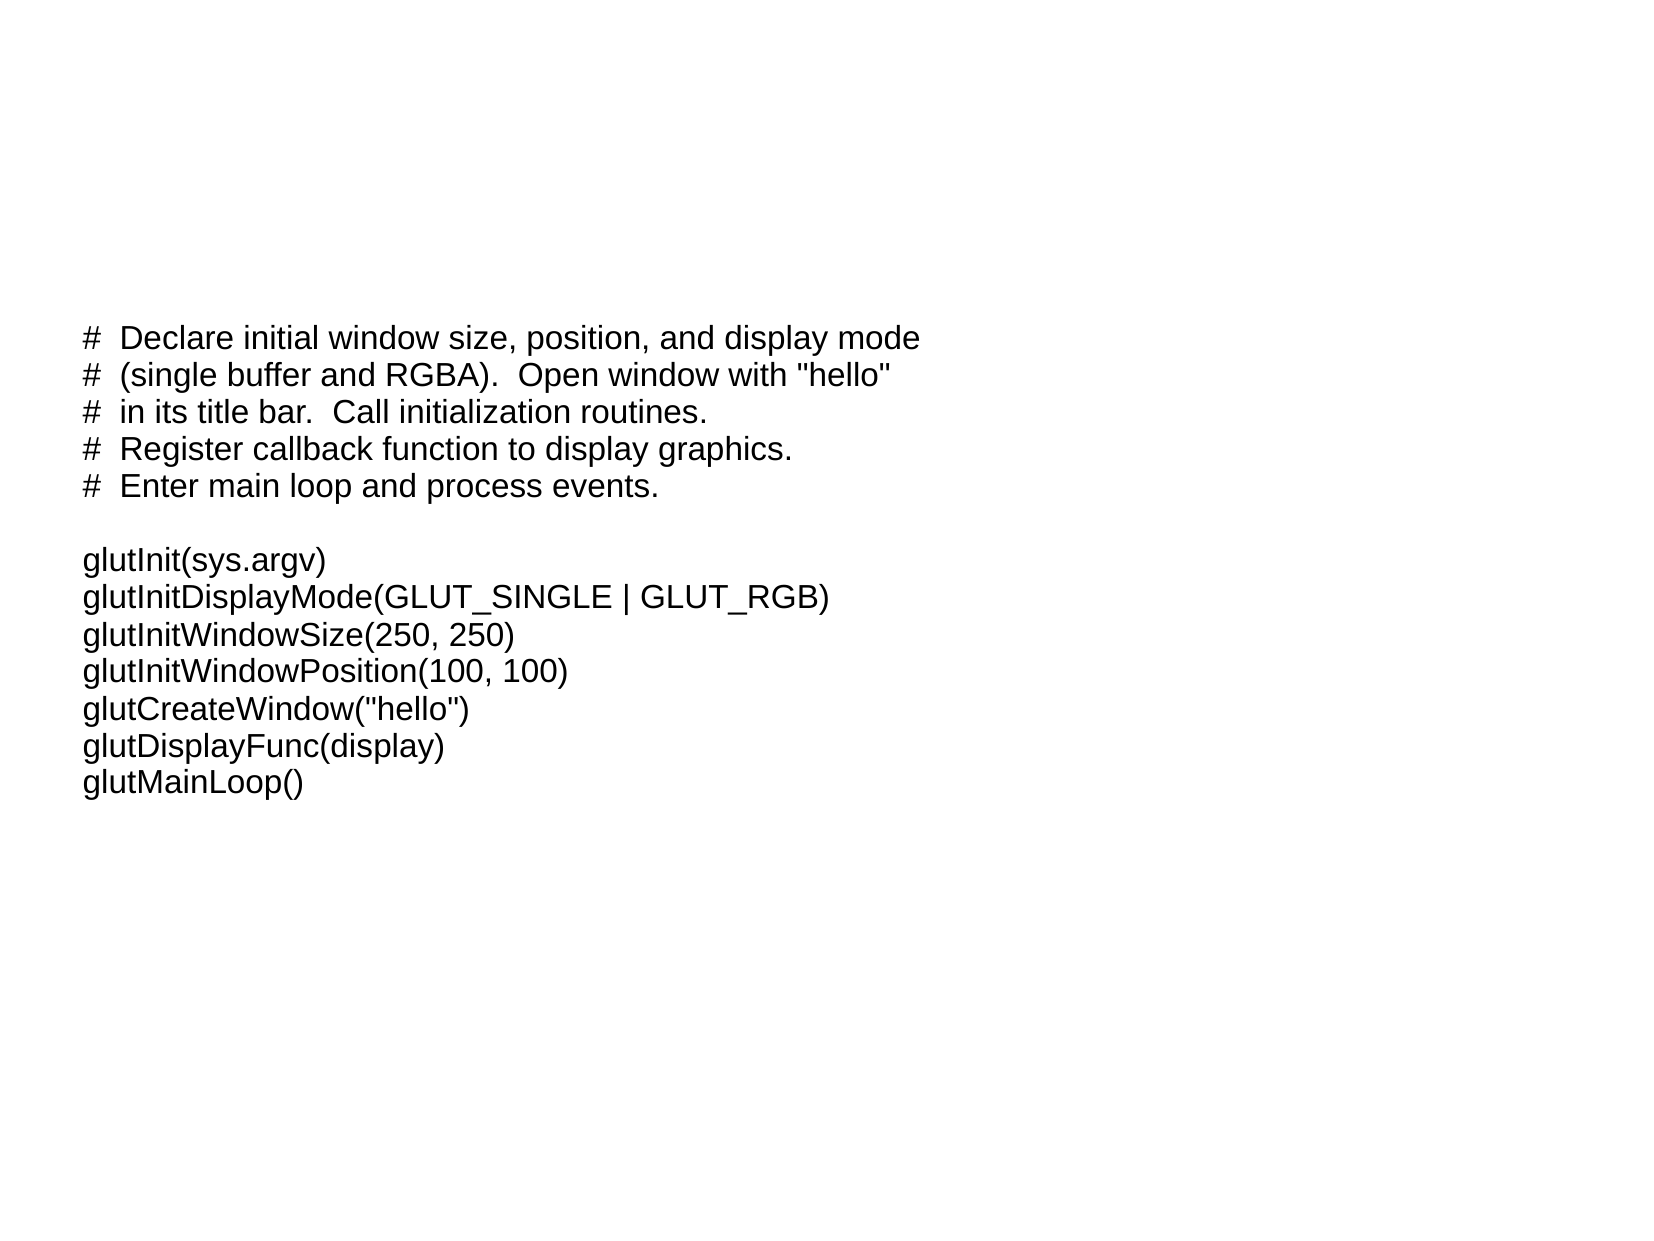

# # Declare initial window size, position, and display mode
# (single buffer and RGBA). Open window with "hello"
# in its title bar. Call initialization routines.
# Register callback function to display graphics.
# Enter main loop and process events.
glutInit(sys.argv)
glutInitDisplayMode(GLUT_SINGLE | GLUT_RGB)
glutInitWindowSize(250, 250)
glutInitWindowPosition(100, 100)
glutCreateWindow("hello")
glutDisplayFunc(display)
glutMainLoop()